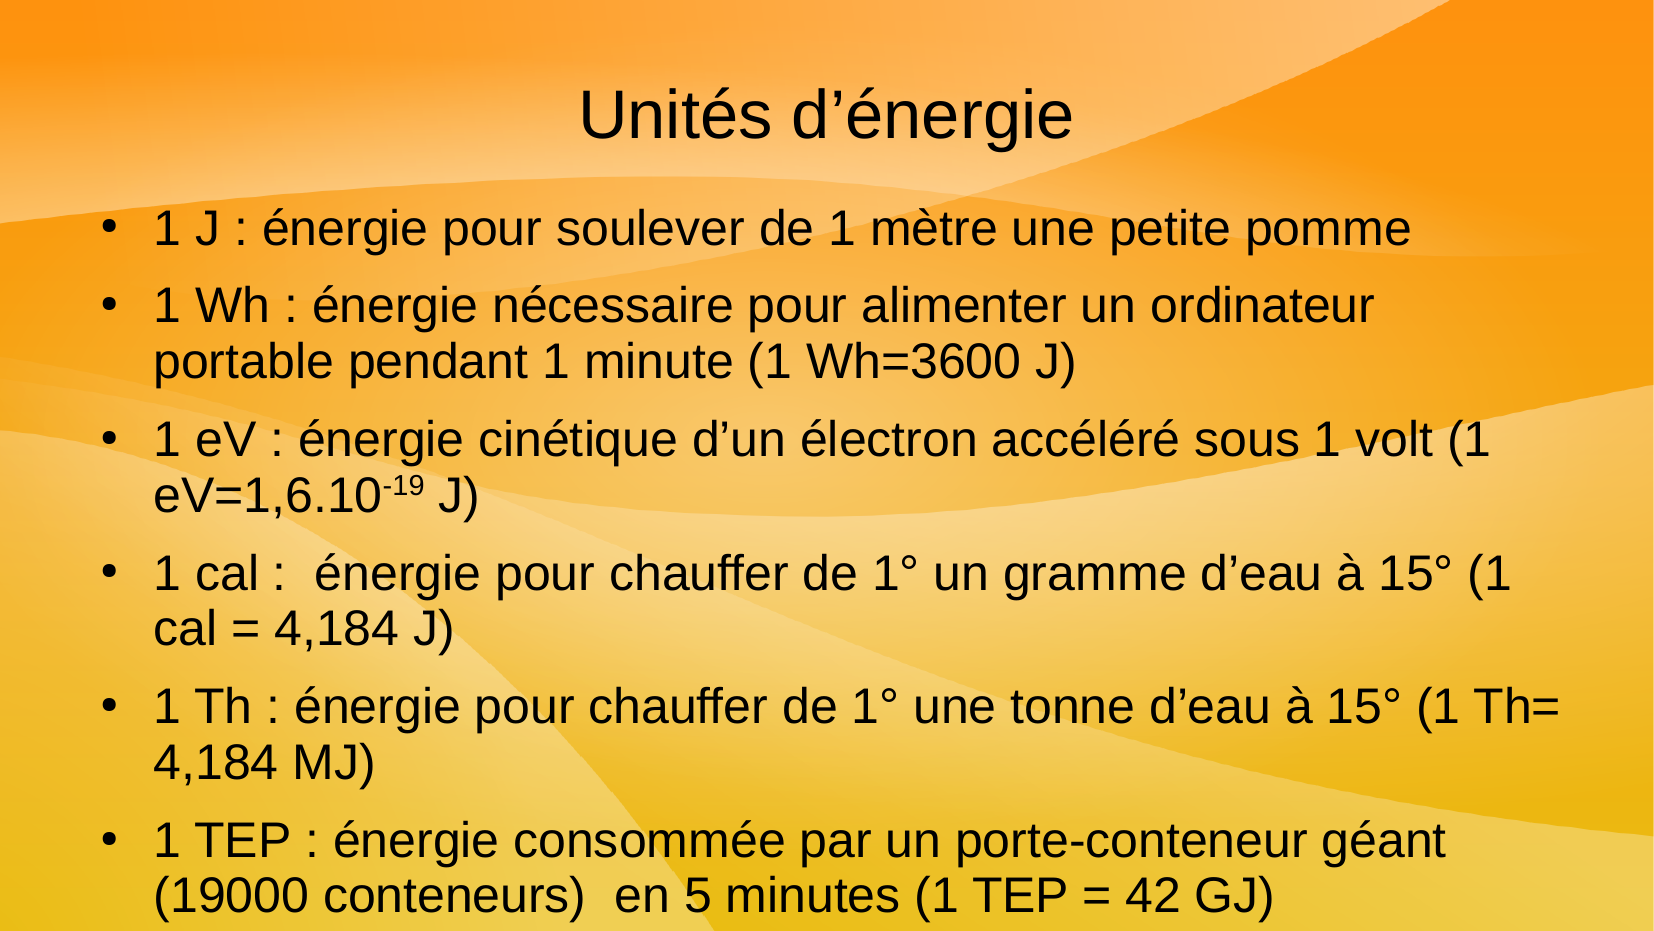

# Unités d’énergie
1 J : énergie pour soulever de 1 mètre une petite pomme
1 Wh : énergie nécessaire pour alimenter un ordinateur portable pendant 1 minute (1 Wh=3600 J)
1 eV : énergie cinétique d’un électron accéléré sous 1 volt (1 eV=1,6.10-19 J)
1 cal : énergie pour chauffer de 1° un gramme d’eau à 15° (1 cal = 4,184 J)
1 Th : énergie pour chauffer de 1° une tonne d’eau à 15° (1 Th= 4,184 MJ)
1 TEP : énergie consommée par un porte-conteneur géant (19000 conteneurs) en 5 minutes (1 TEP = 42 GJ)